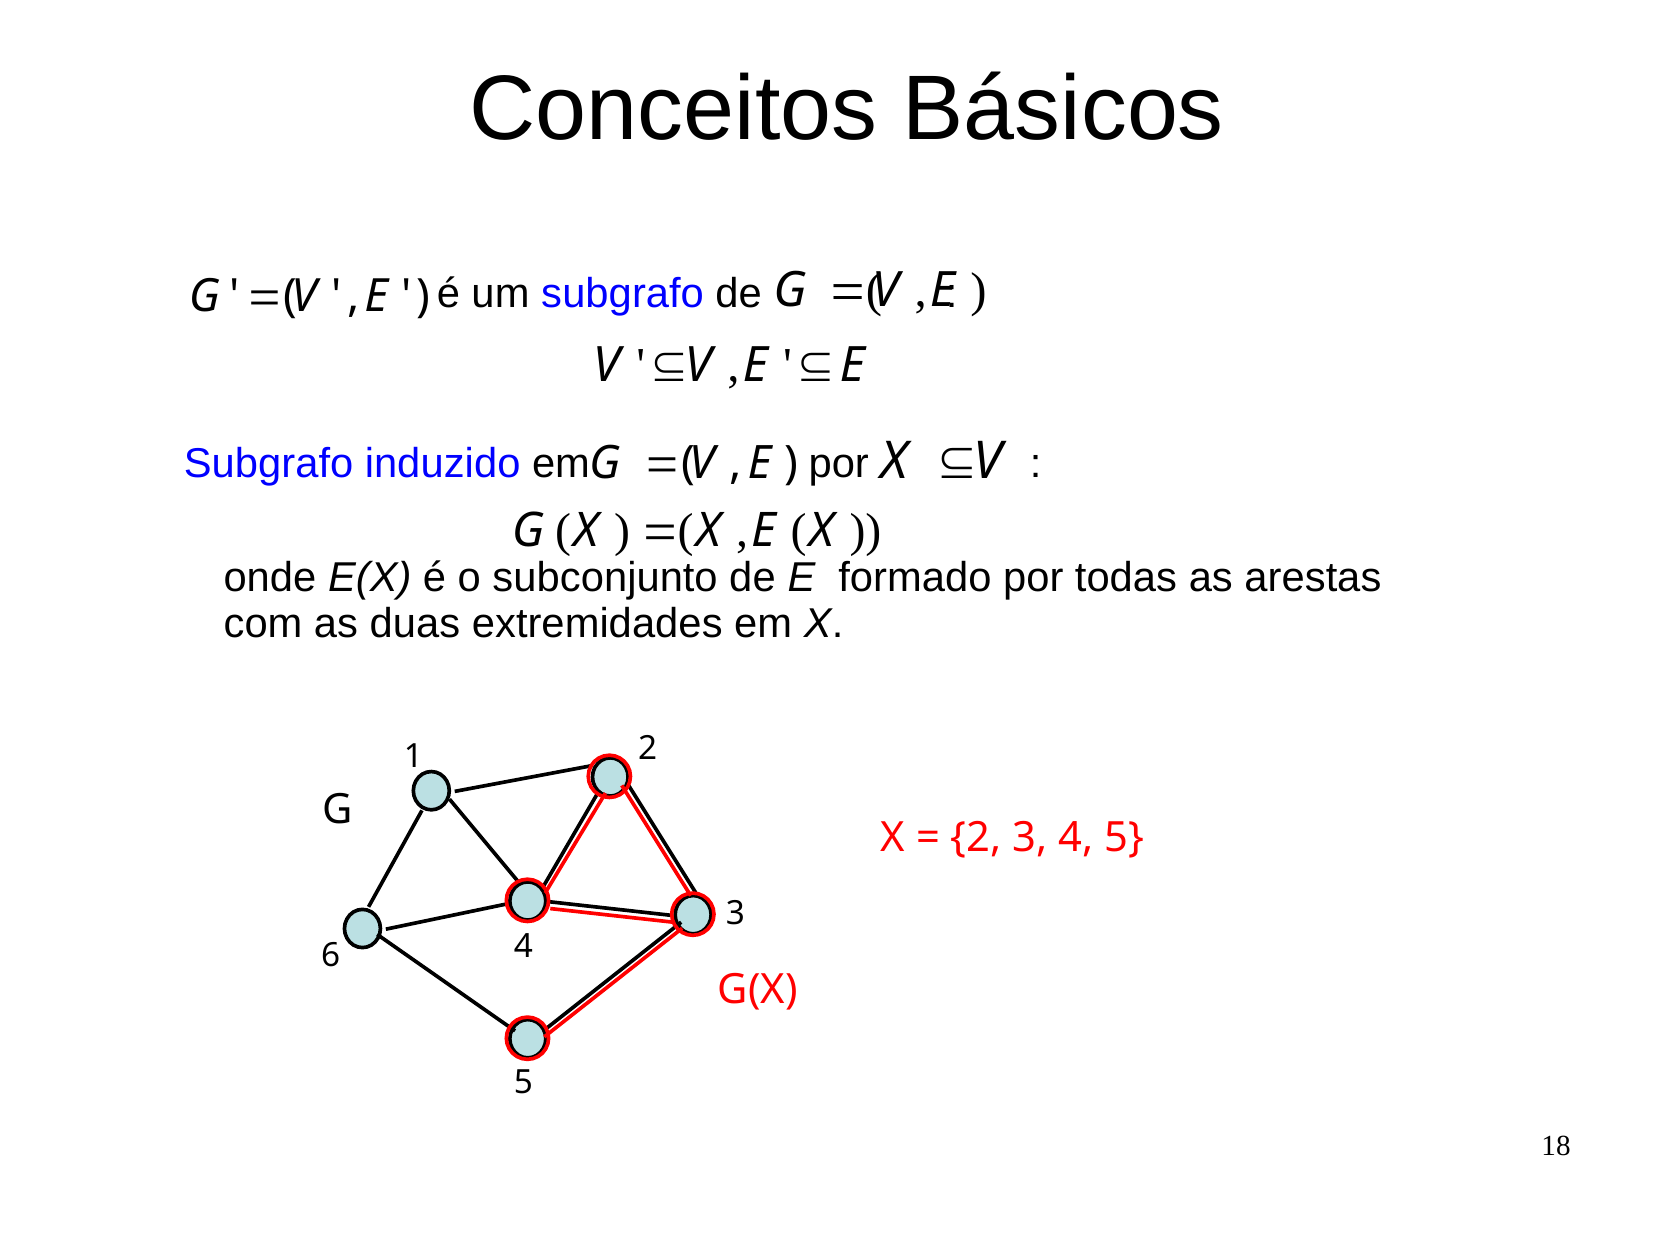

# Conceitos Básicos
 é um subgrafo de :
Subgrafo induzido em por :
	onde E(X) é o subconjunto de E formado por todas as arestas com as duas extremidades em X.
2
1
G
X = {2, 3, 4, 5}
3
4
6
G(X)‏
5
18